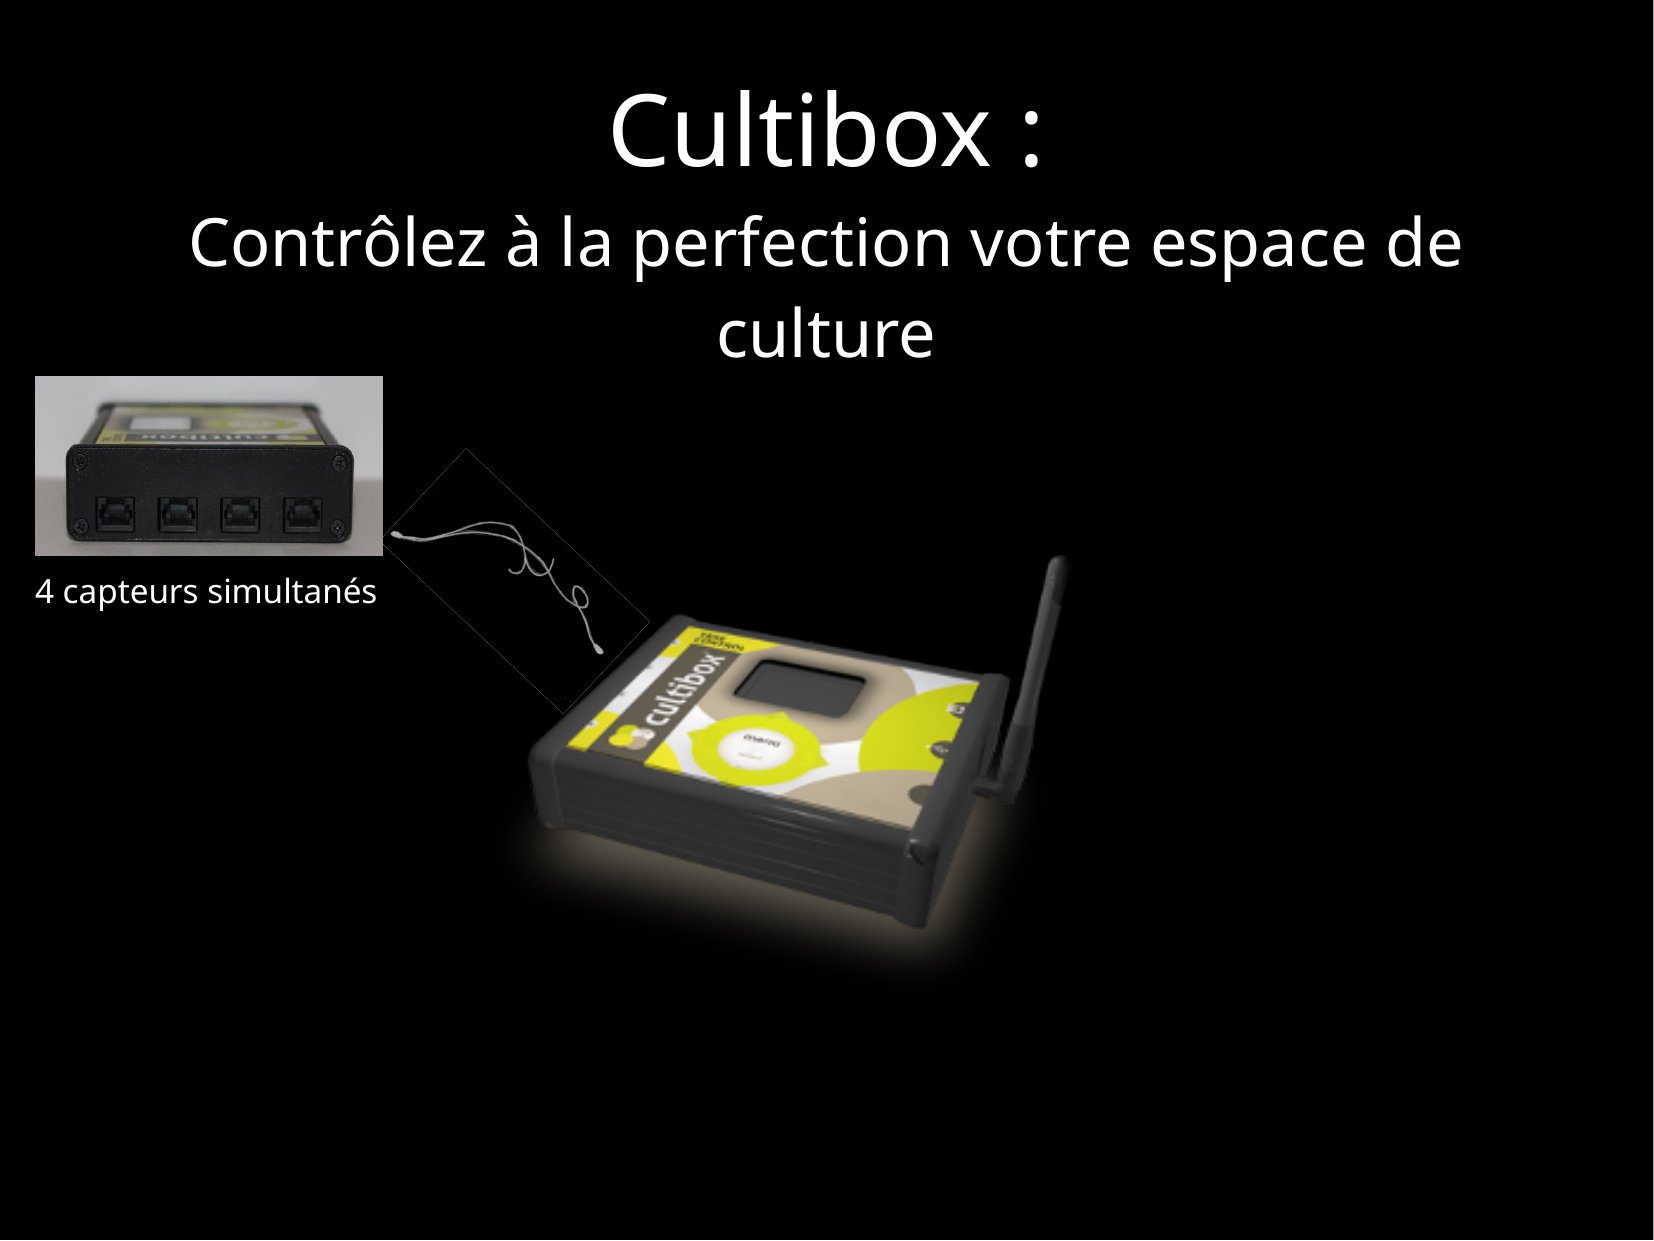

# Cultibox :
Contrôlez à la perfection votre espace de culture
4 capteurs simultanés